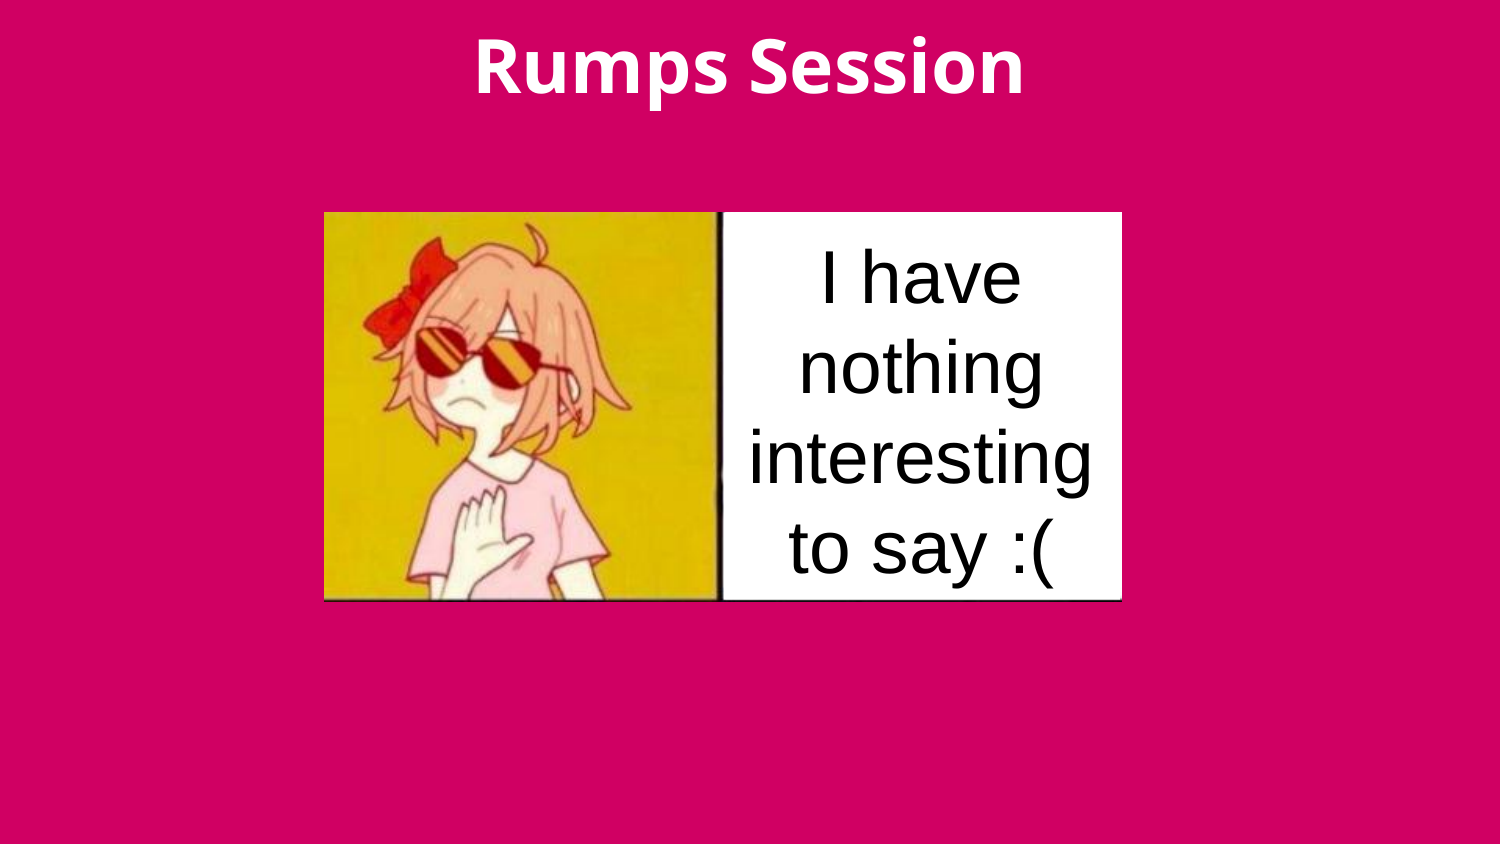

Rumps Session
I have nothing interesting to say :(